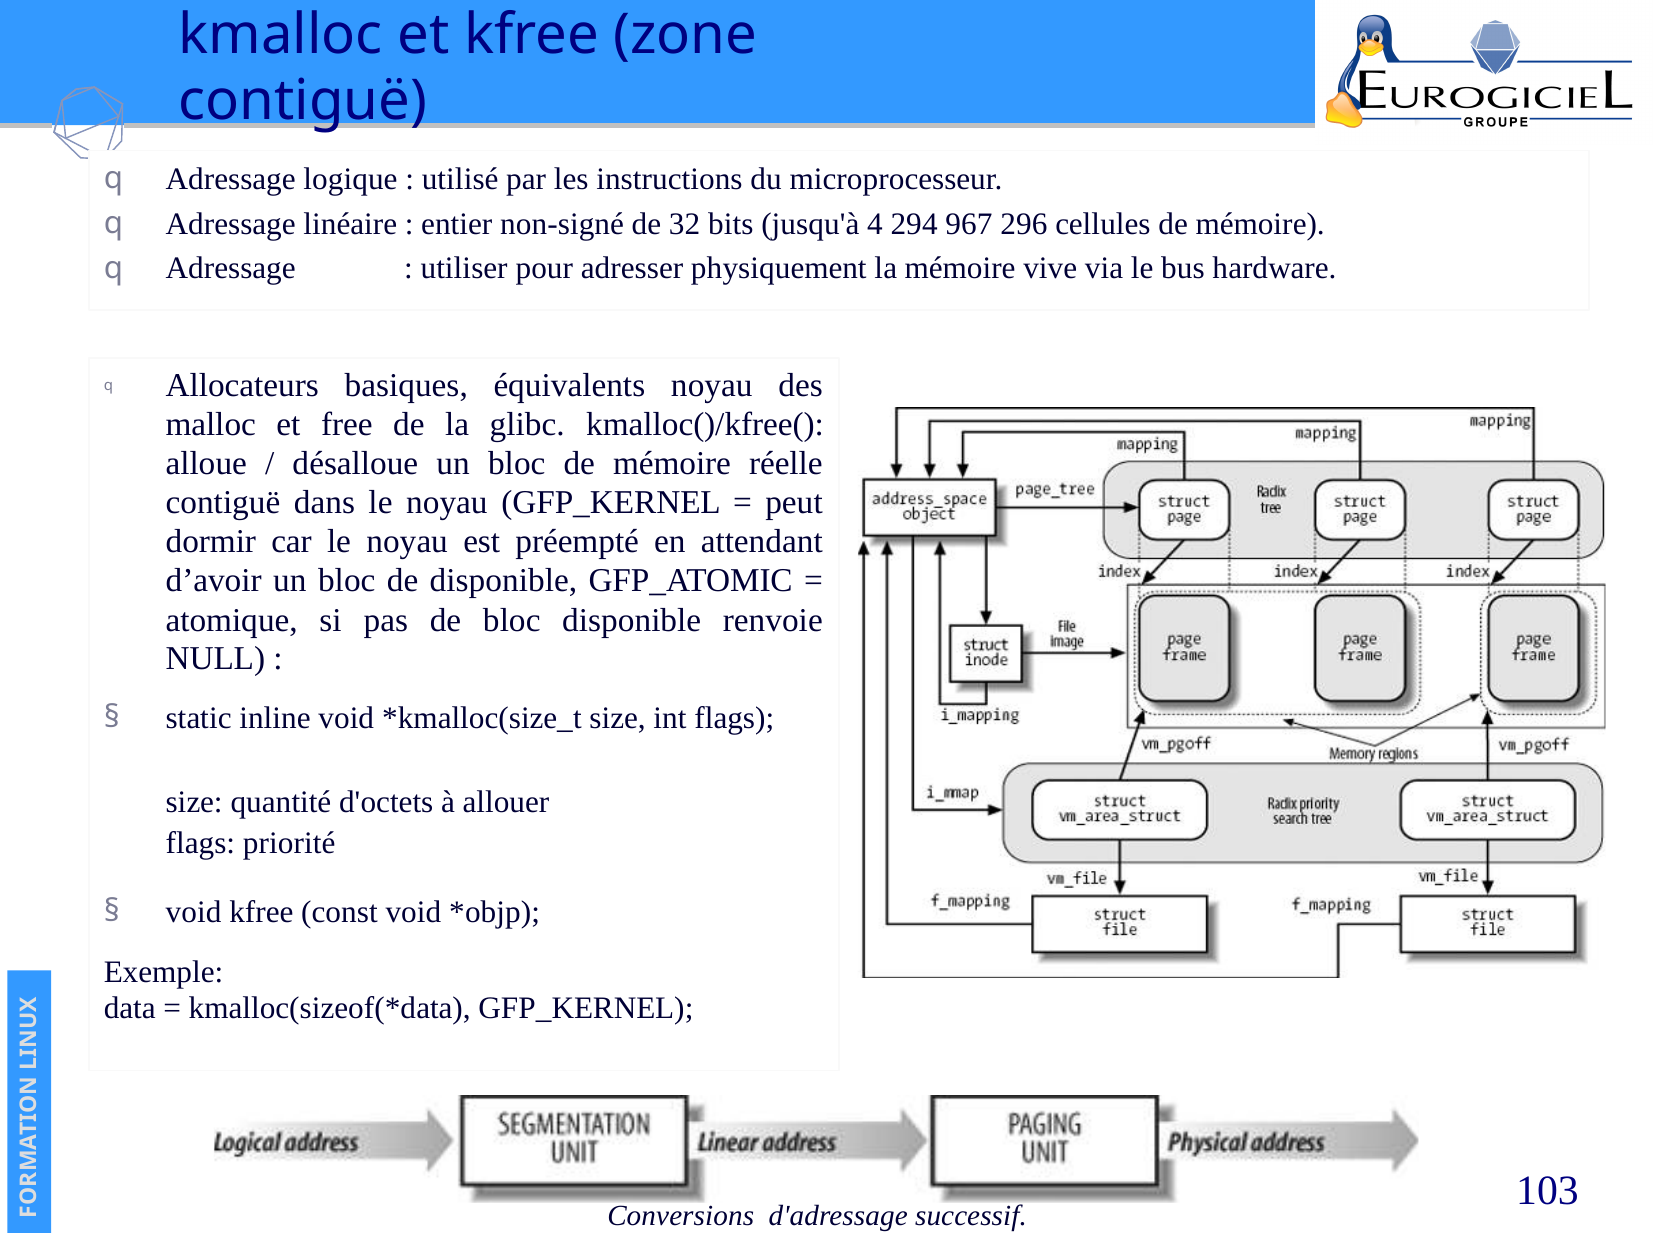

# kmalloc et kfree (zone contiguë)
Adressage logique : utilisé par les instructions du microprocesseur.
Adressage linéaire : entier non-signé de 32 bits (jusqu'à 4 294 967 296 cellules de mémoire).
Adressage : utiliser pour adresser physiquement la mémoire vive via le bus hardware.
Allocateurs basiques, équivalents noyau des malloc et free de la glibc. kmalloc()/kfree(): alloue / désalloue un bloc de mémoire réelle contiguë dans le noyau (GFP_KERNEL = peut dormir car le noyau est préempté en attendant d’avoir un bloc de disponible, GFP_ATOMIC = atomique, si pas de bloc disponible renvoie NULL) :
static inline void *kmalloc(size_t size, int flags);
size: quantité d'octets à allouer
flags: priorité
void kfree (const void *objp);
Exemple:
data = kmalloc(sizeof(*data), GFP_KERNEL);
Conversions d'adressage successif.